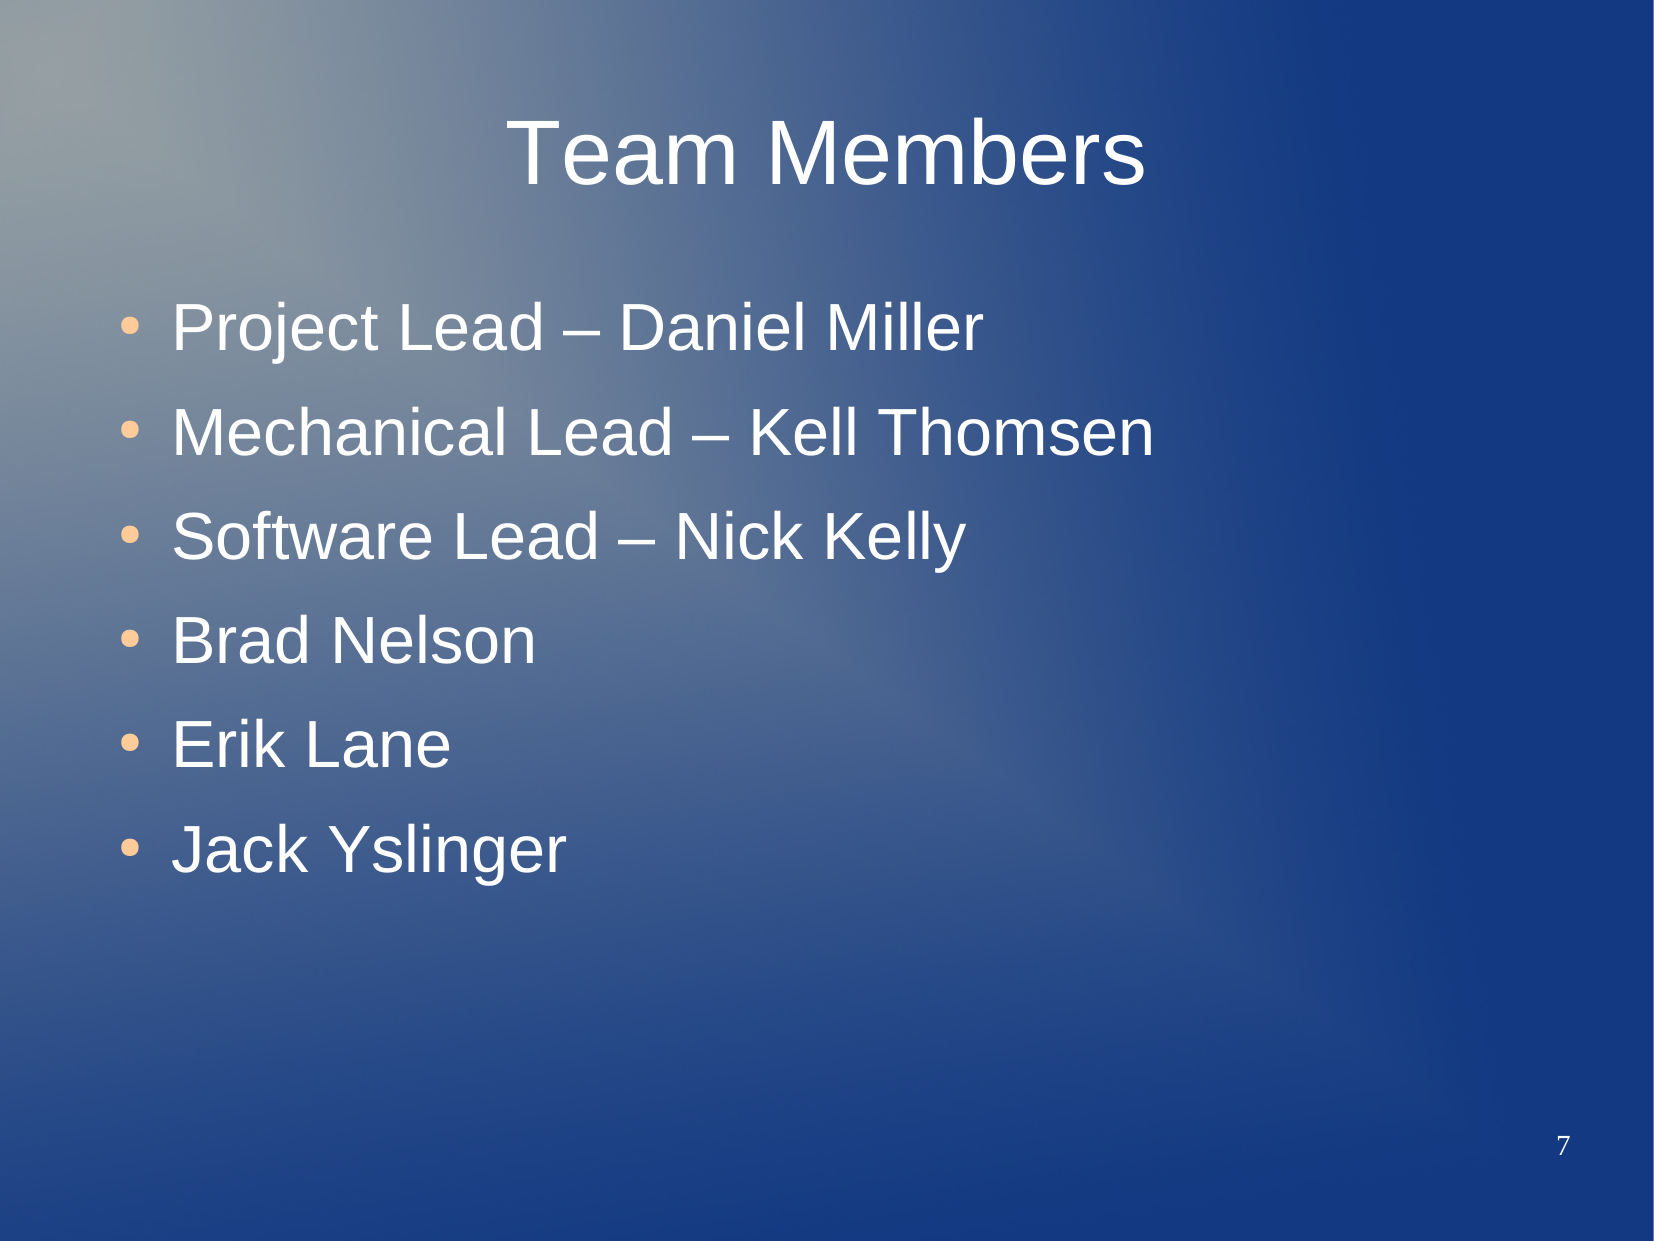

# Team Members
Project Lead – Daniel Miller
Mechanical Lead – Kell Thomsen
Software Lead – Nick Kelly
Brad Nelson
Erik Lane
Jack Yslinger
7